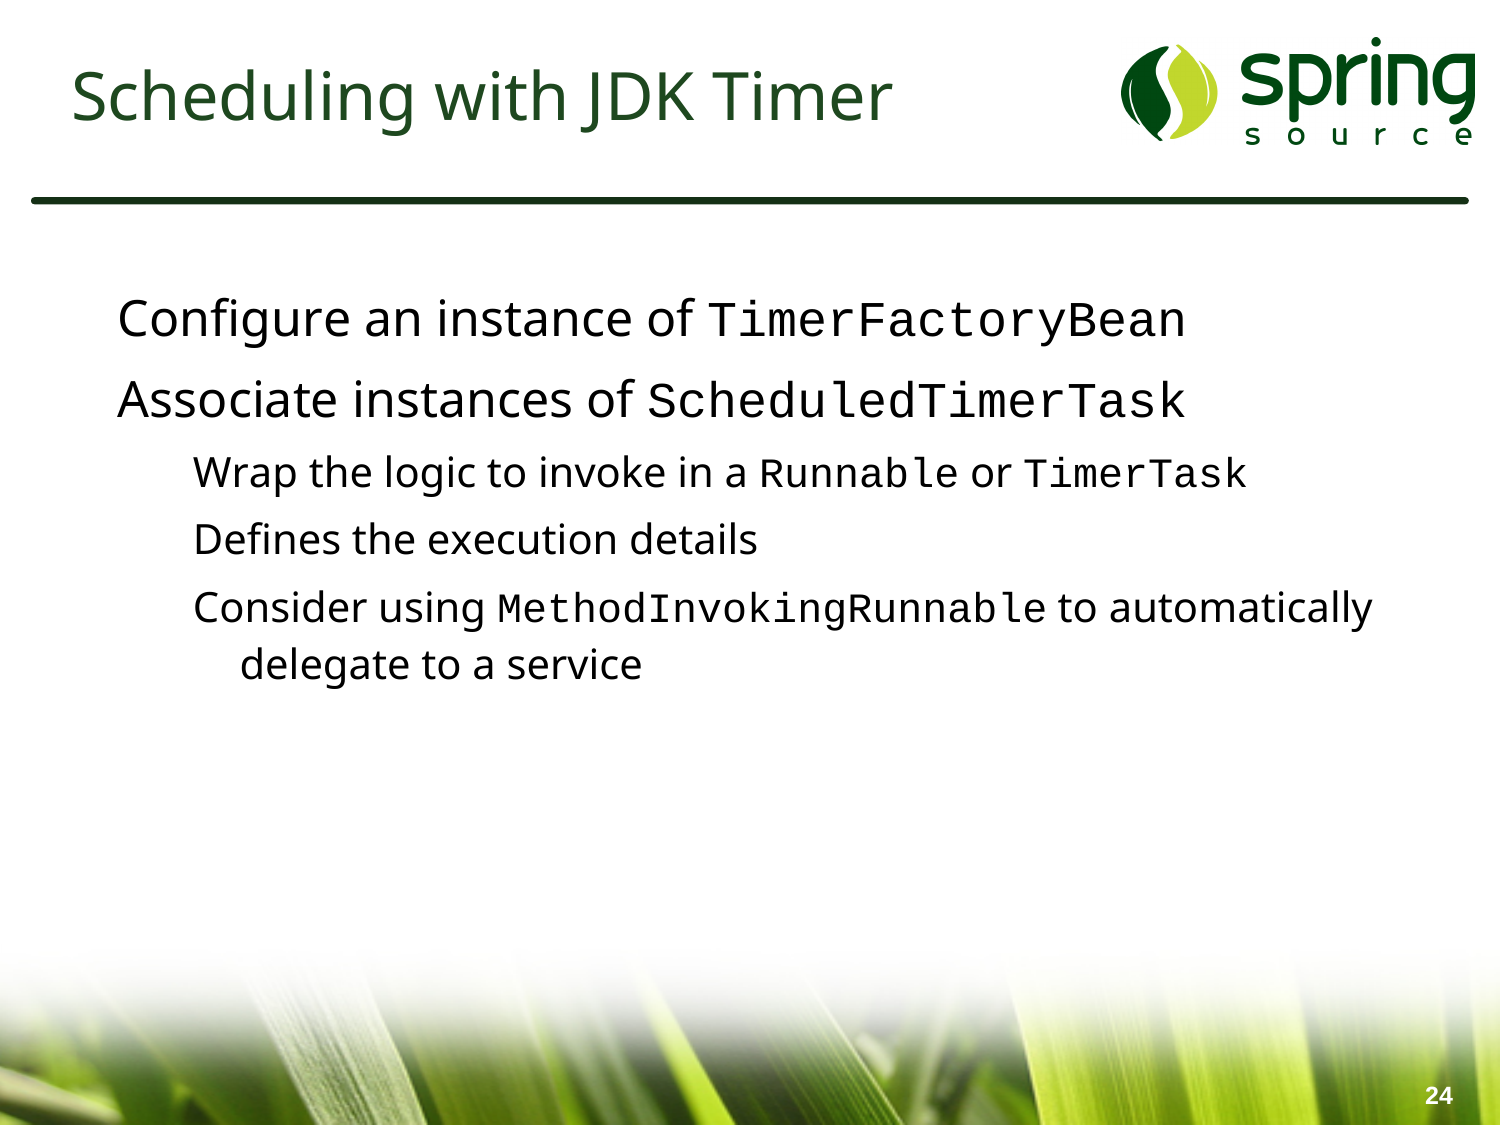

# Scheduling with JDK Timer
Configure an instance of TimerFactoryBean
Associate instances of ScheduledTimerTask
Wrap the logic to invoke in a Runnable or TimerTask
Defines the execution details
Consider using MethodInvokingRunnable to automatically delegate to a service